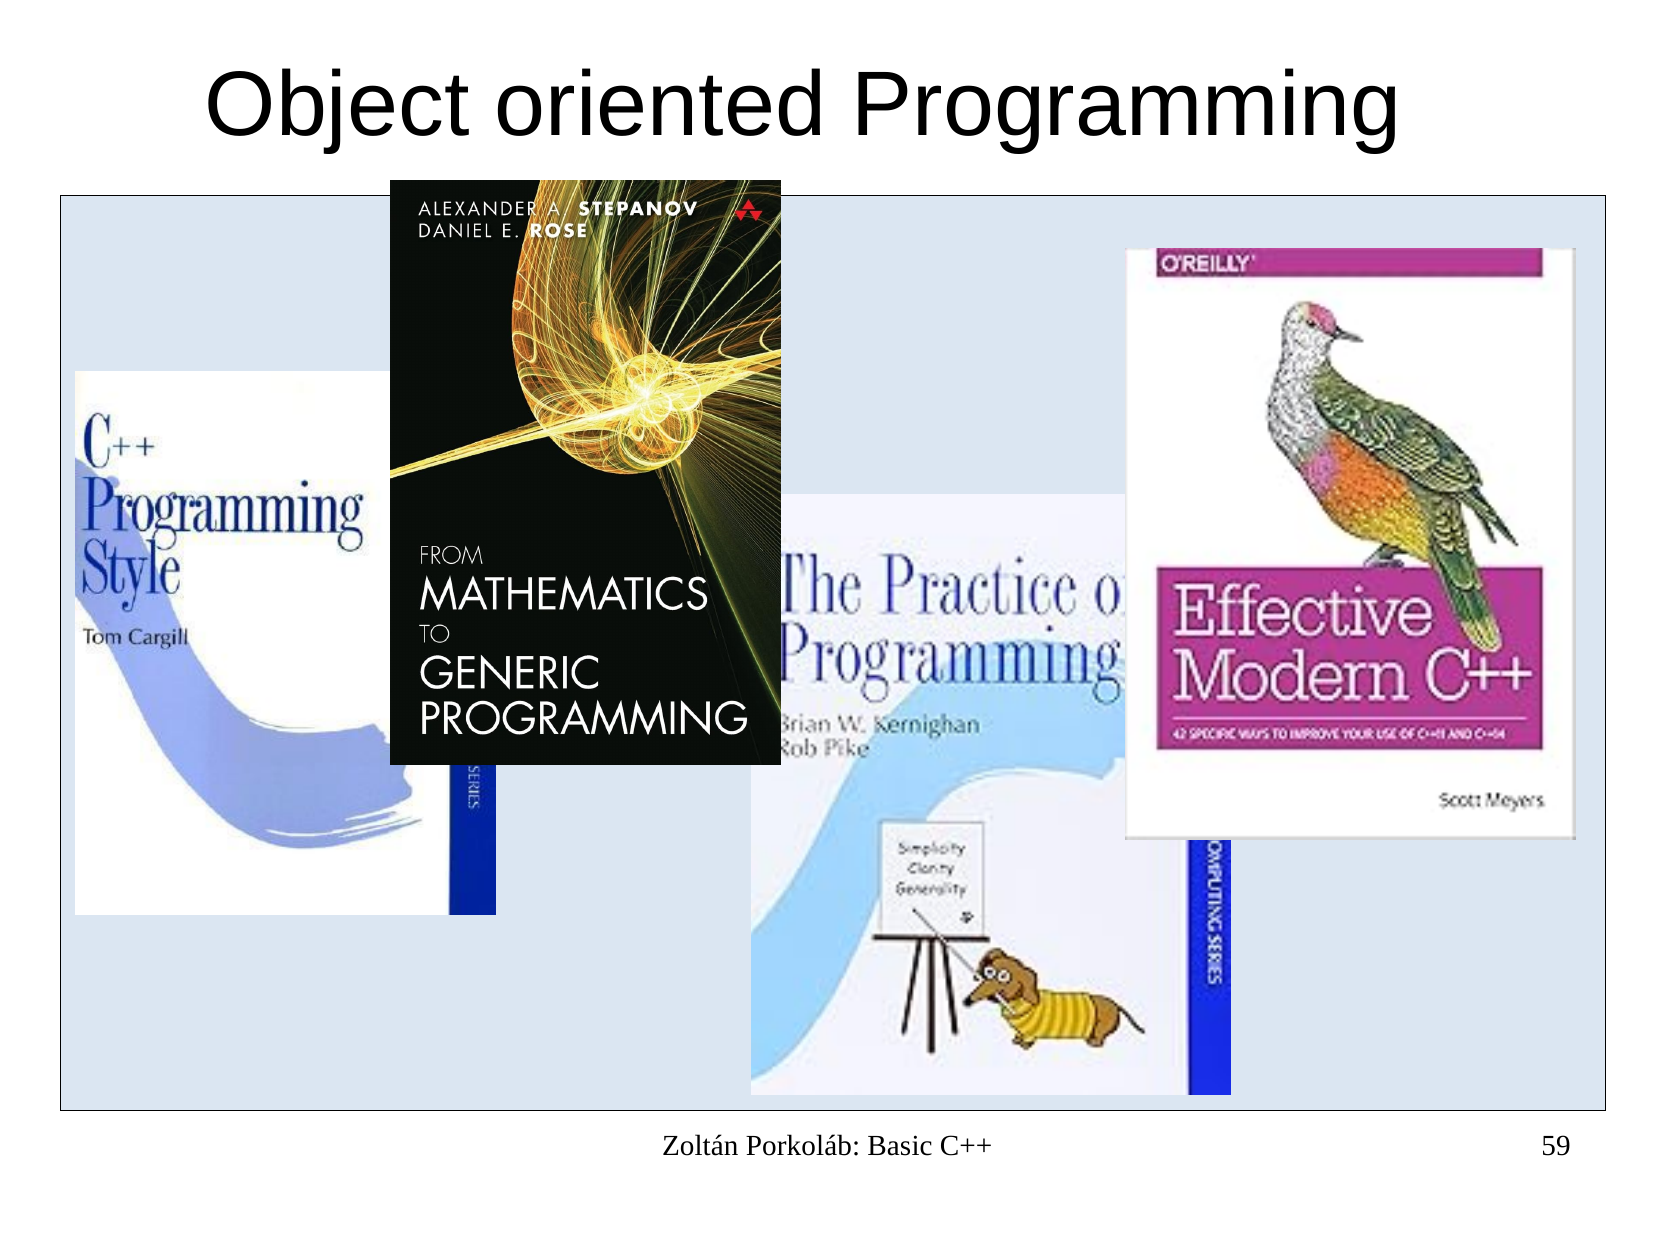

# Object oriented Programming
Zoltán Porkoláb: Basic C++
59